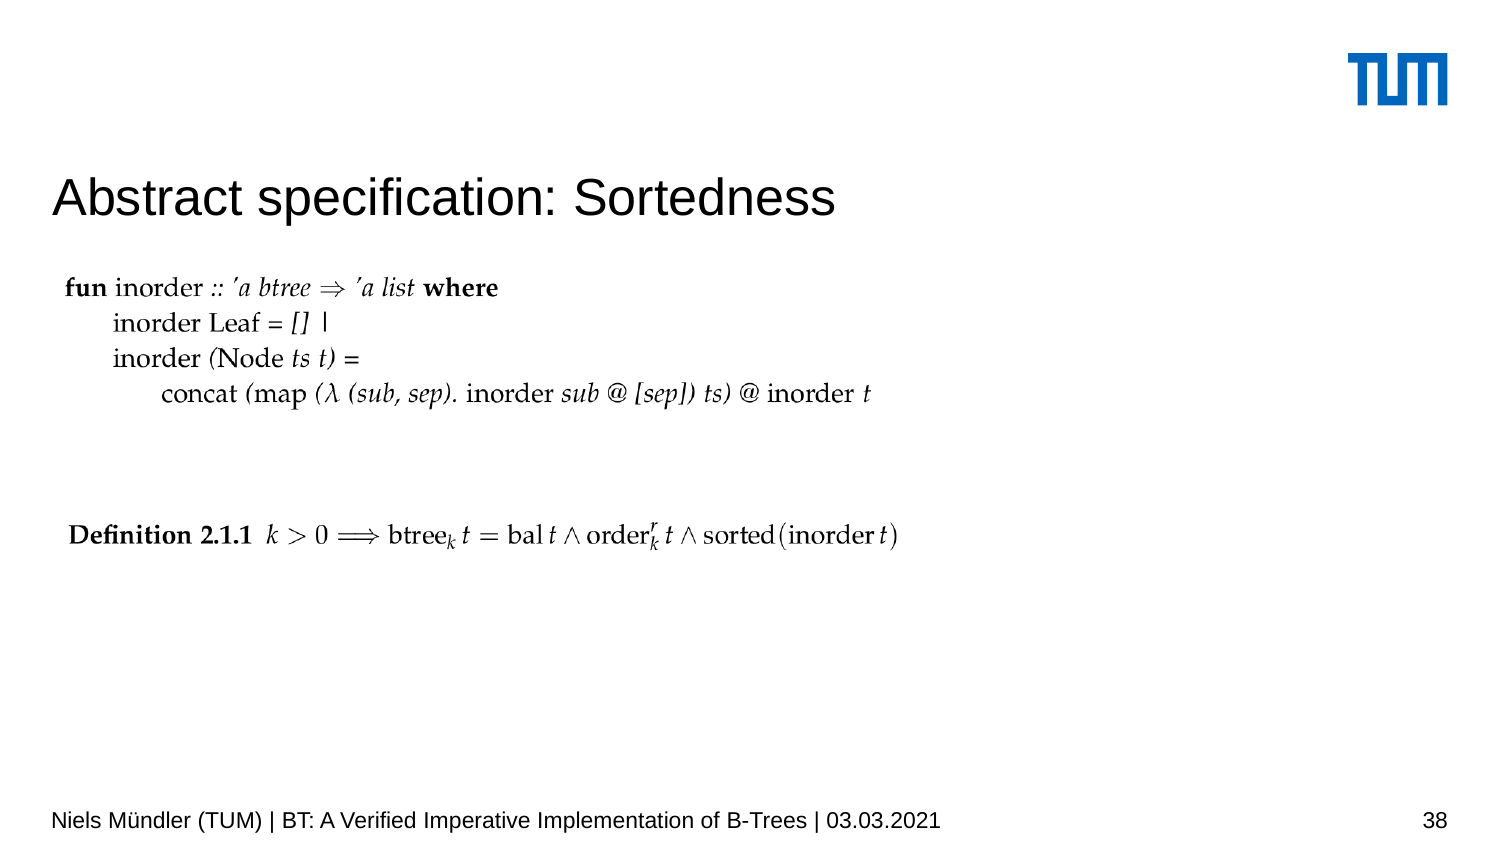

Abstract specification: Sortedness
#
Niels Mündler (TUM) | BT: A Verified Imperative Implementation of B-Trees
38